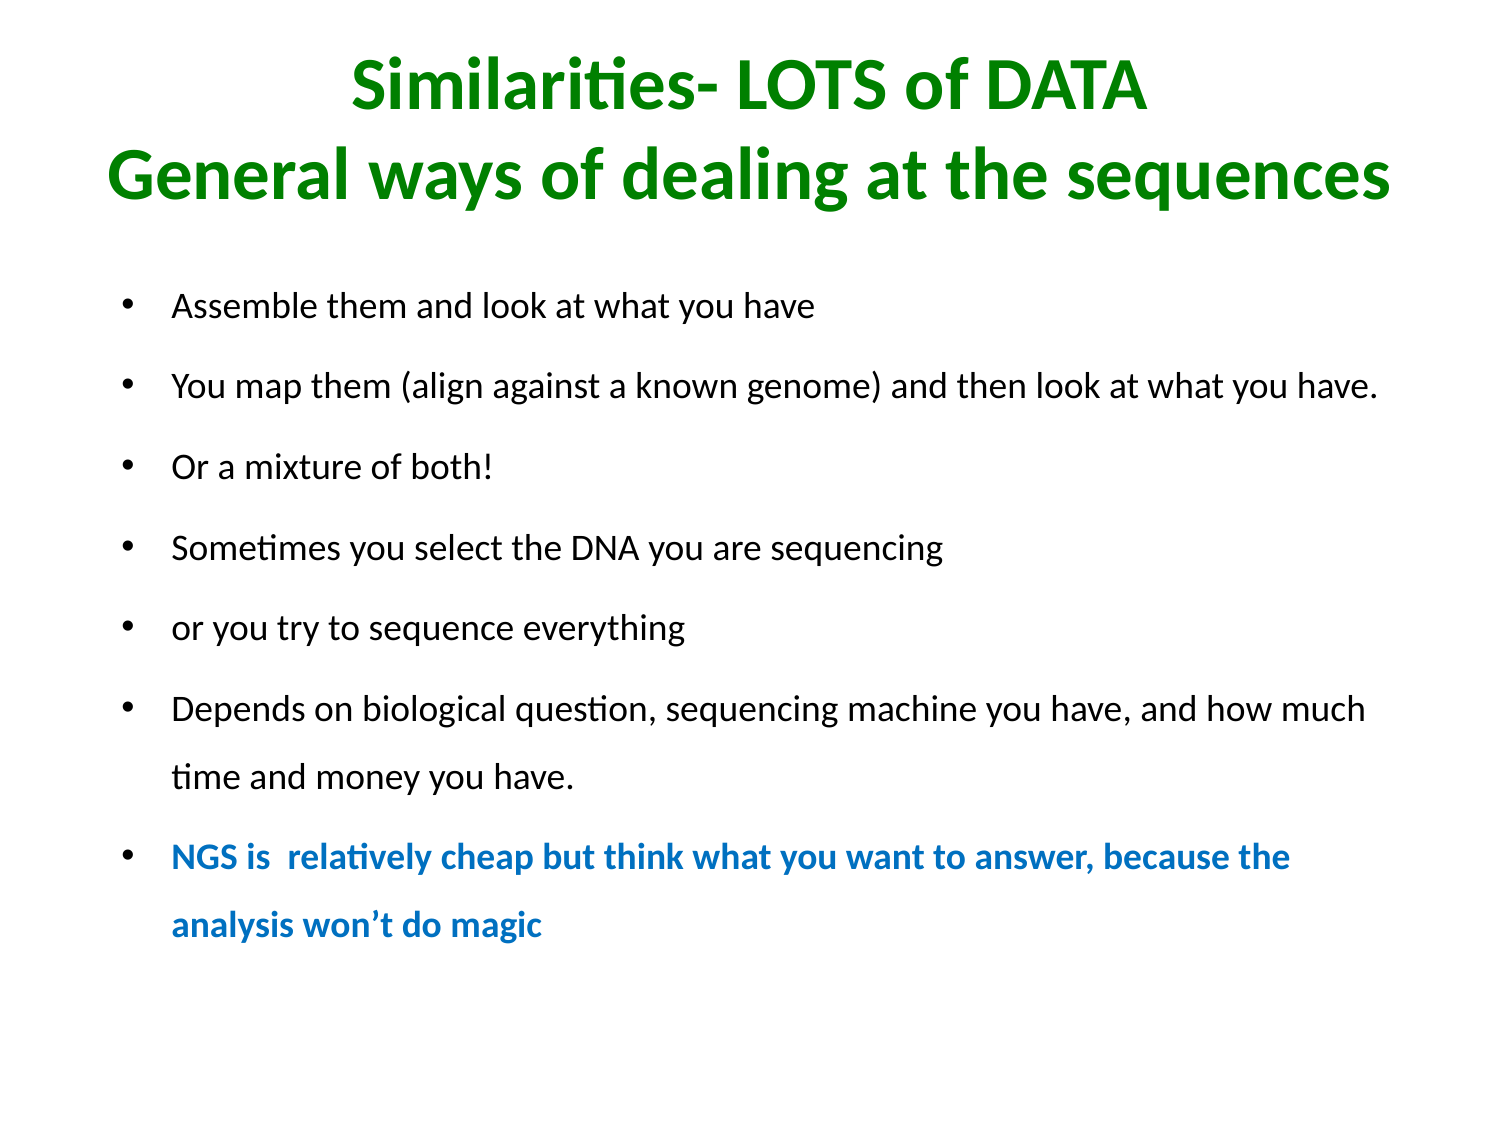

Similarities- LOTS of DATA
General ways of dealing at the sequences
Assemble them and look at what you have
You map them (align against a known genome) and then look at what you have.
Or a mixture of both!
Sometimes you select the DNA you are sequencing
or you try to sequence everything
Depends on biological question, sequencing machine you have, and how much time and money you have.
NGS is relatively cheap but think what you want to answer, because the analysis won’t do magic